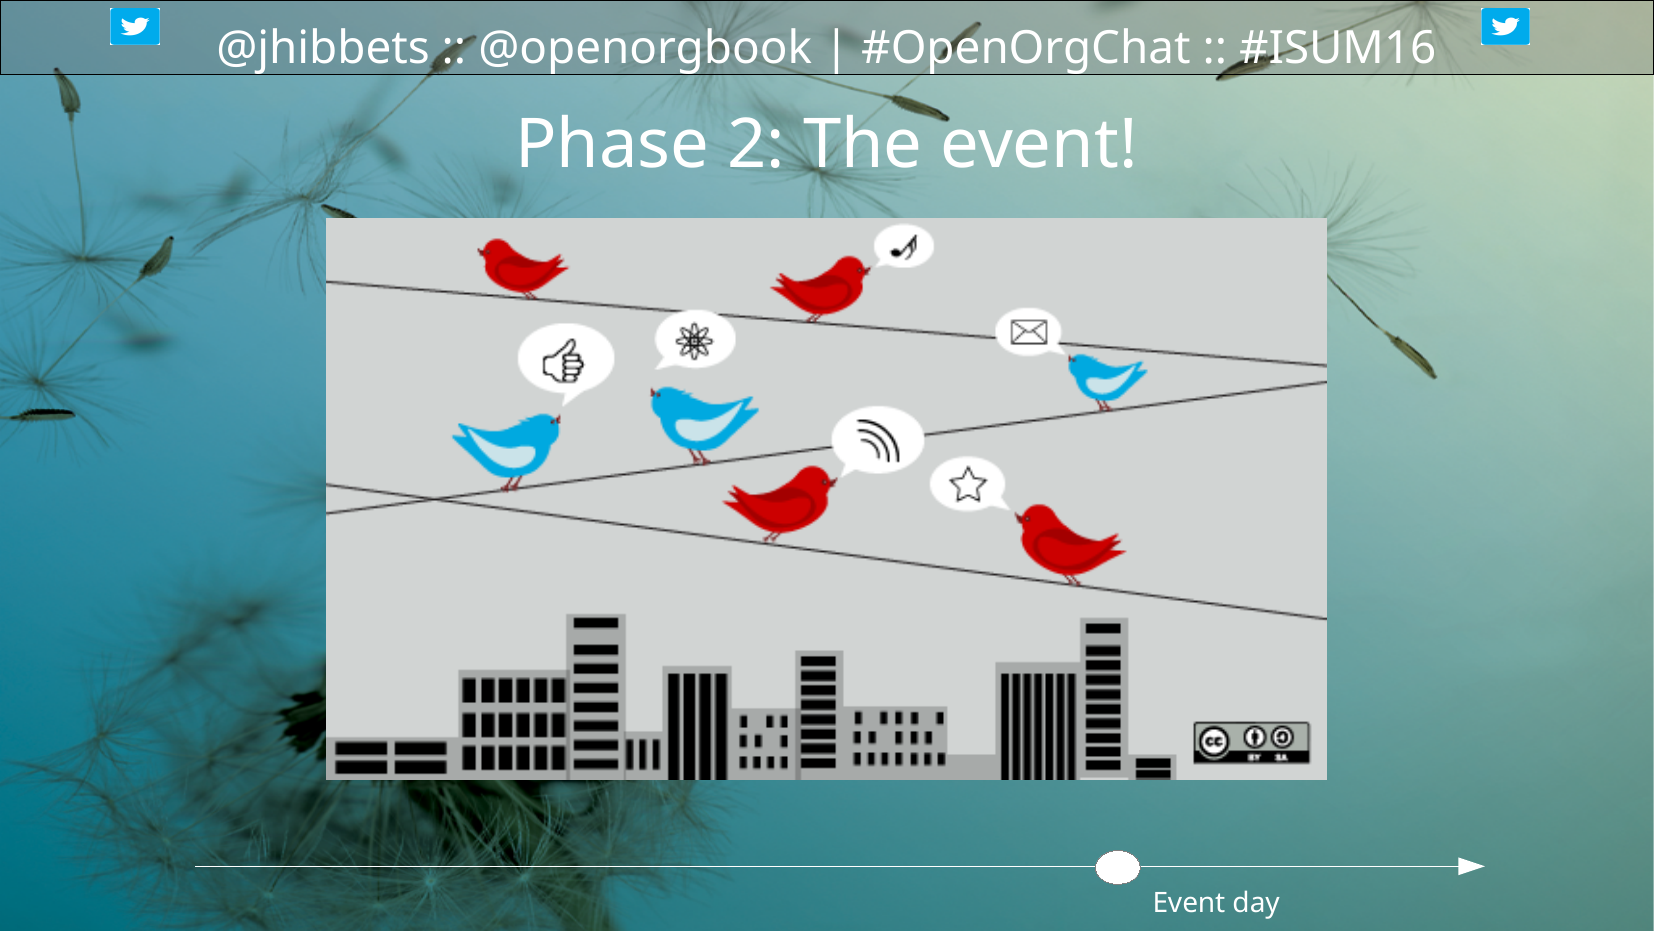

# Phase 2: The event!
Event day